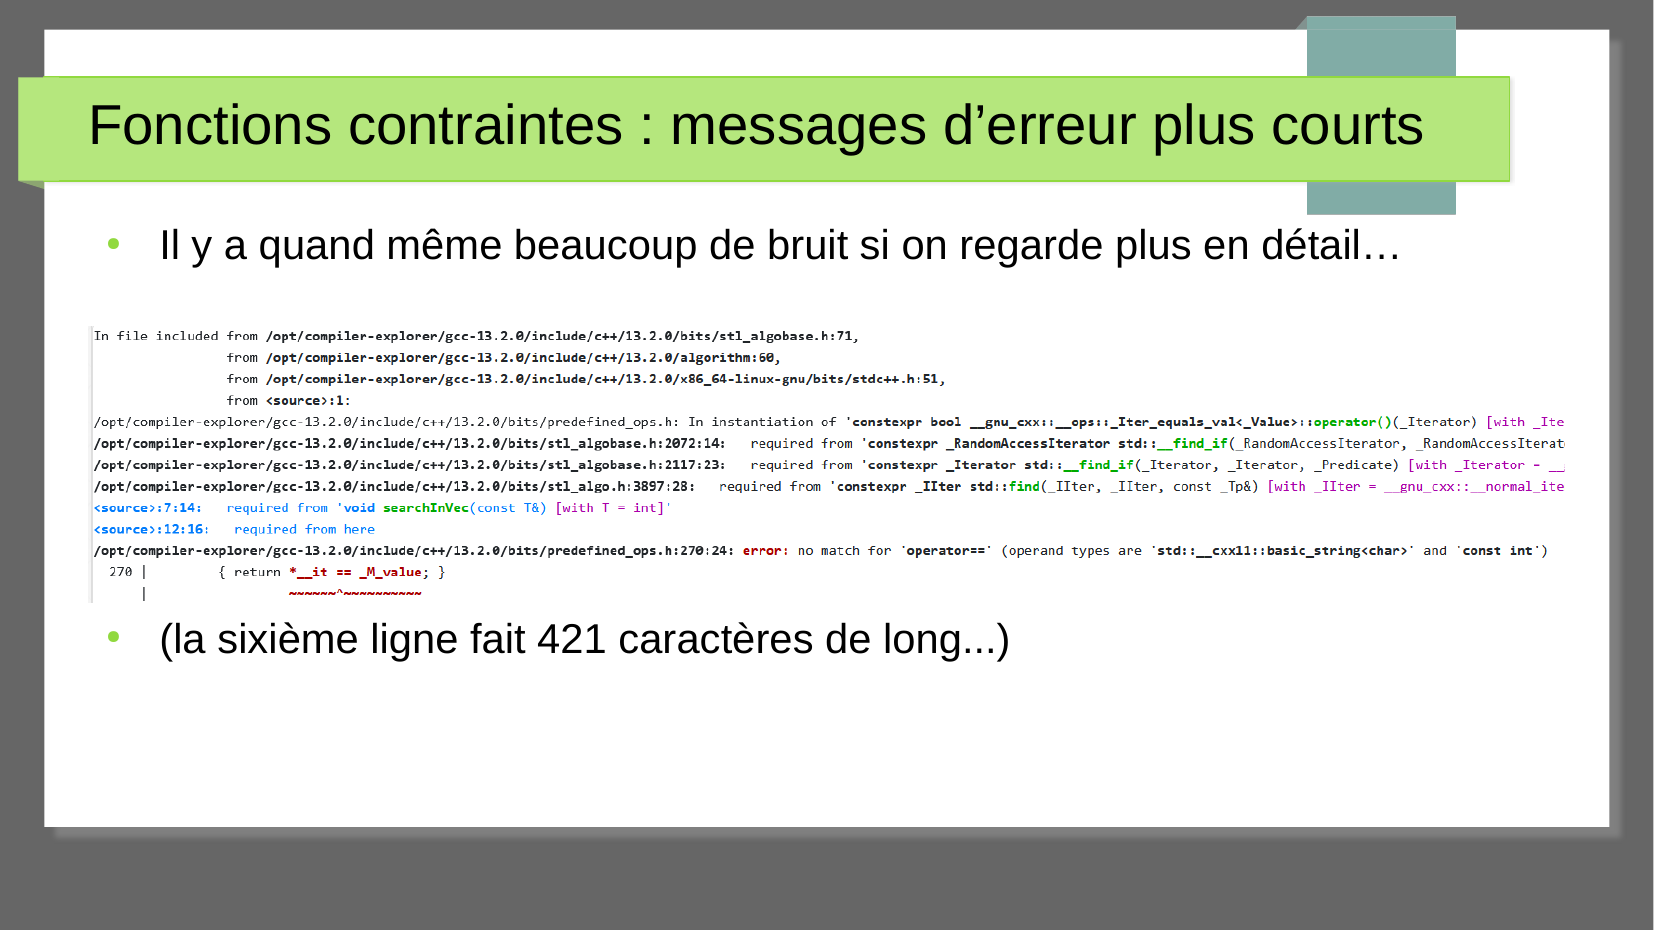

# Fonctions contraintes : messages d’erreur plus courts
Il y a quand même beaucoup de bruit si on regarde plus en détail…
(la sixième ligne fait 421 caractères de long...)